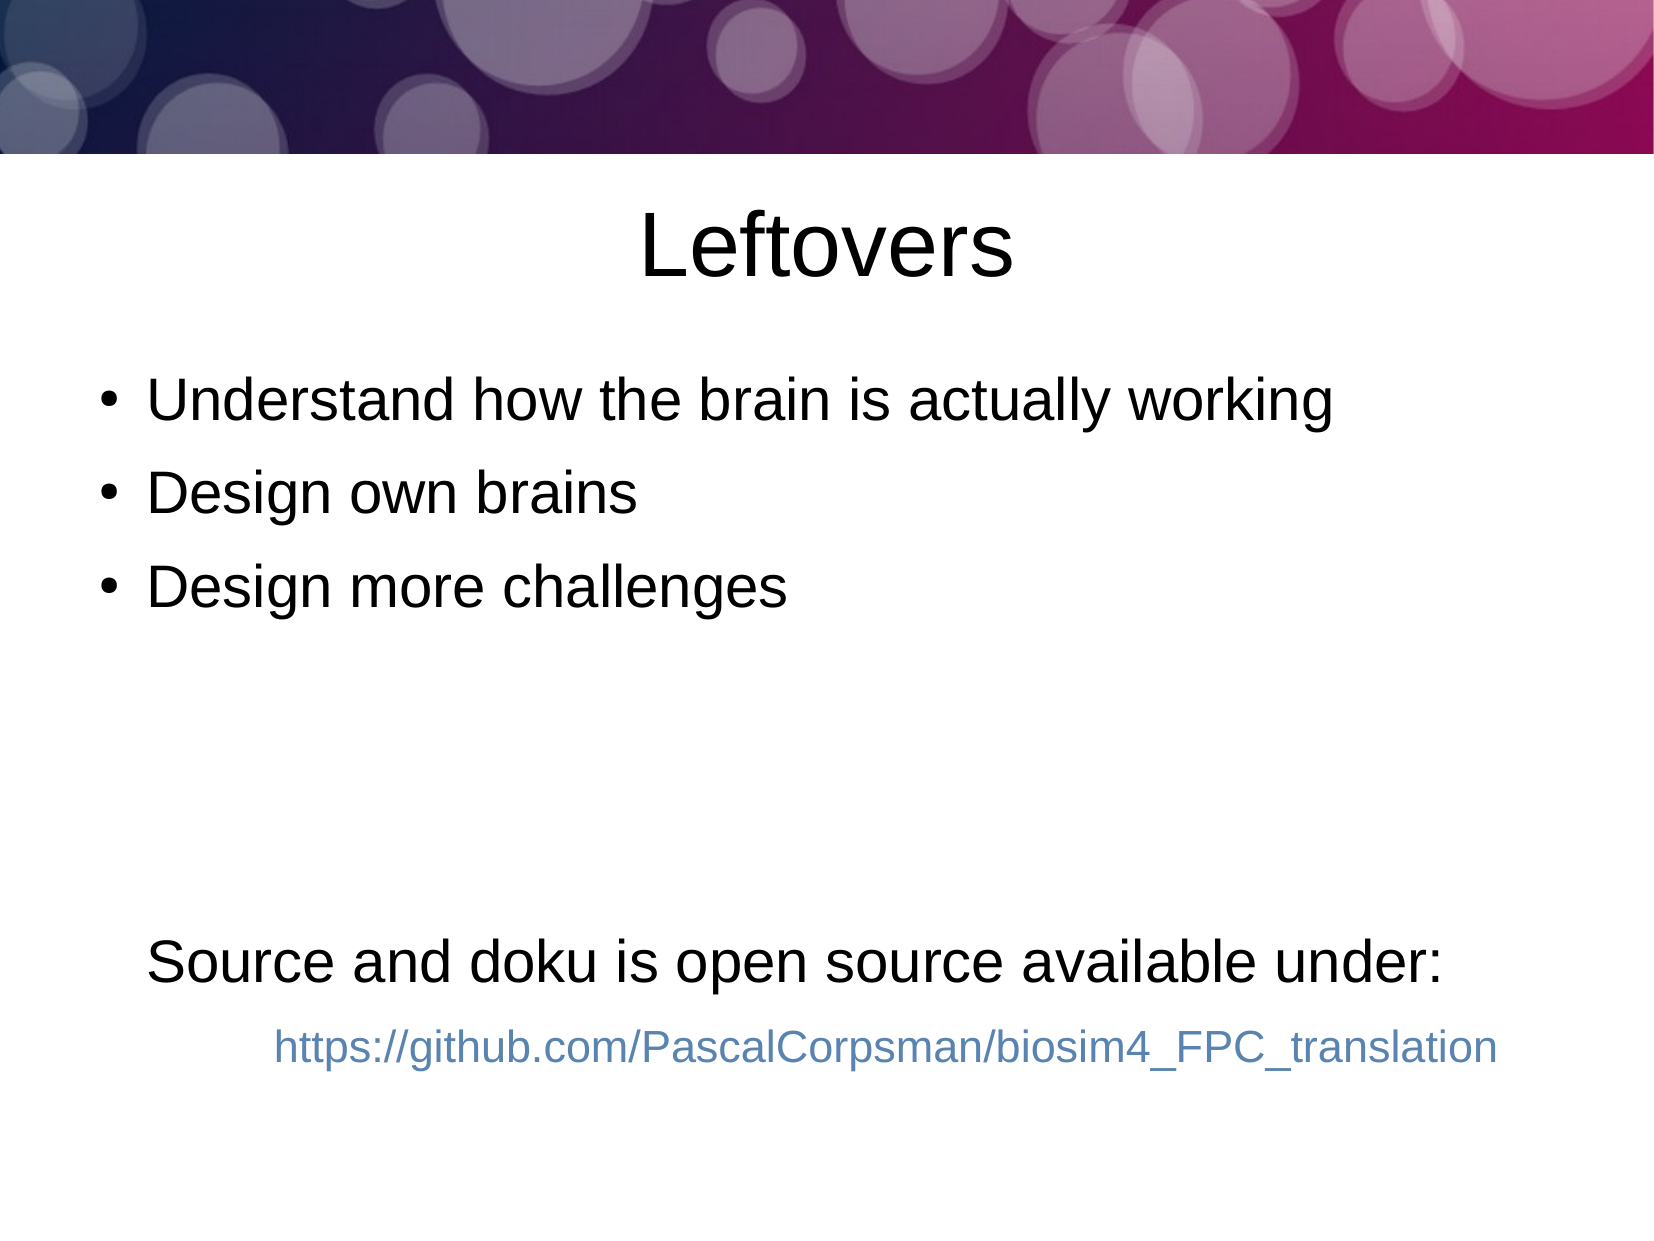

# Leftovers
Understand how the brain is actually working
Design own brains
Design more challenges
Source and doku is open source available under:
https://github.com/PascalCorpsman/biosim4_FPC_translation